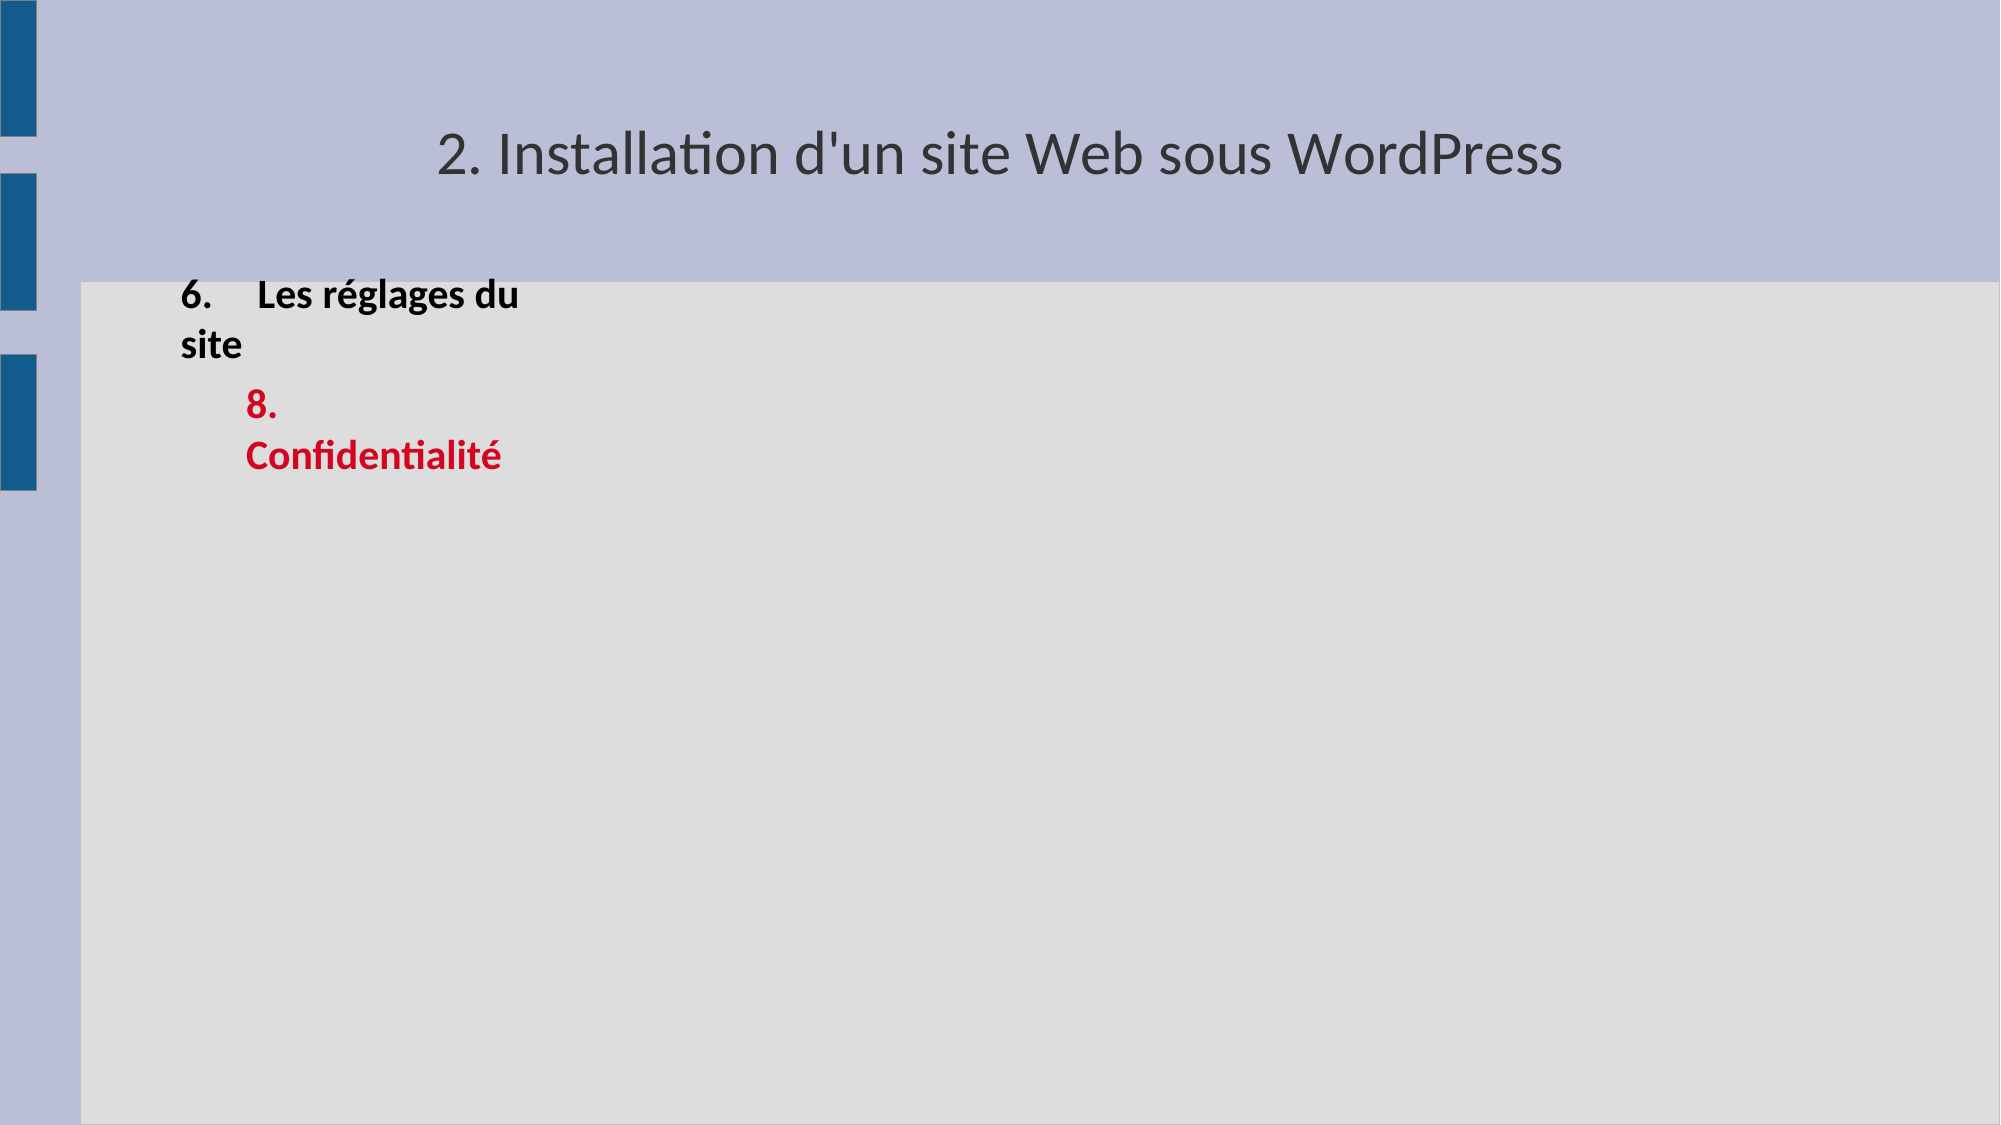

# 2. Installation d'un site Web sous WordPress
6.	Les réglages du site
8.	Confidentialité